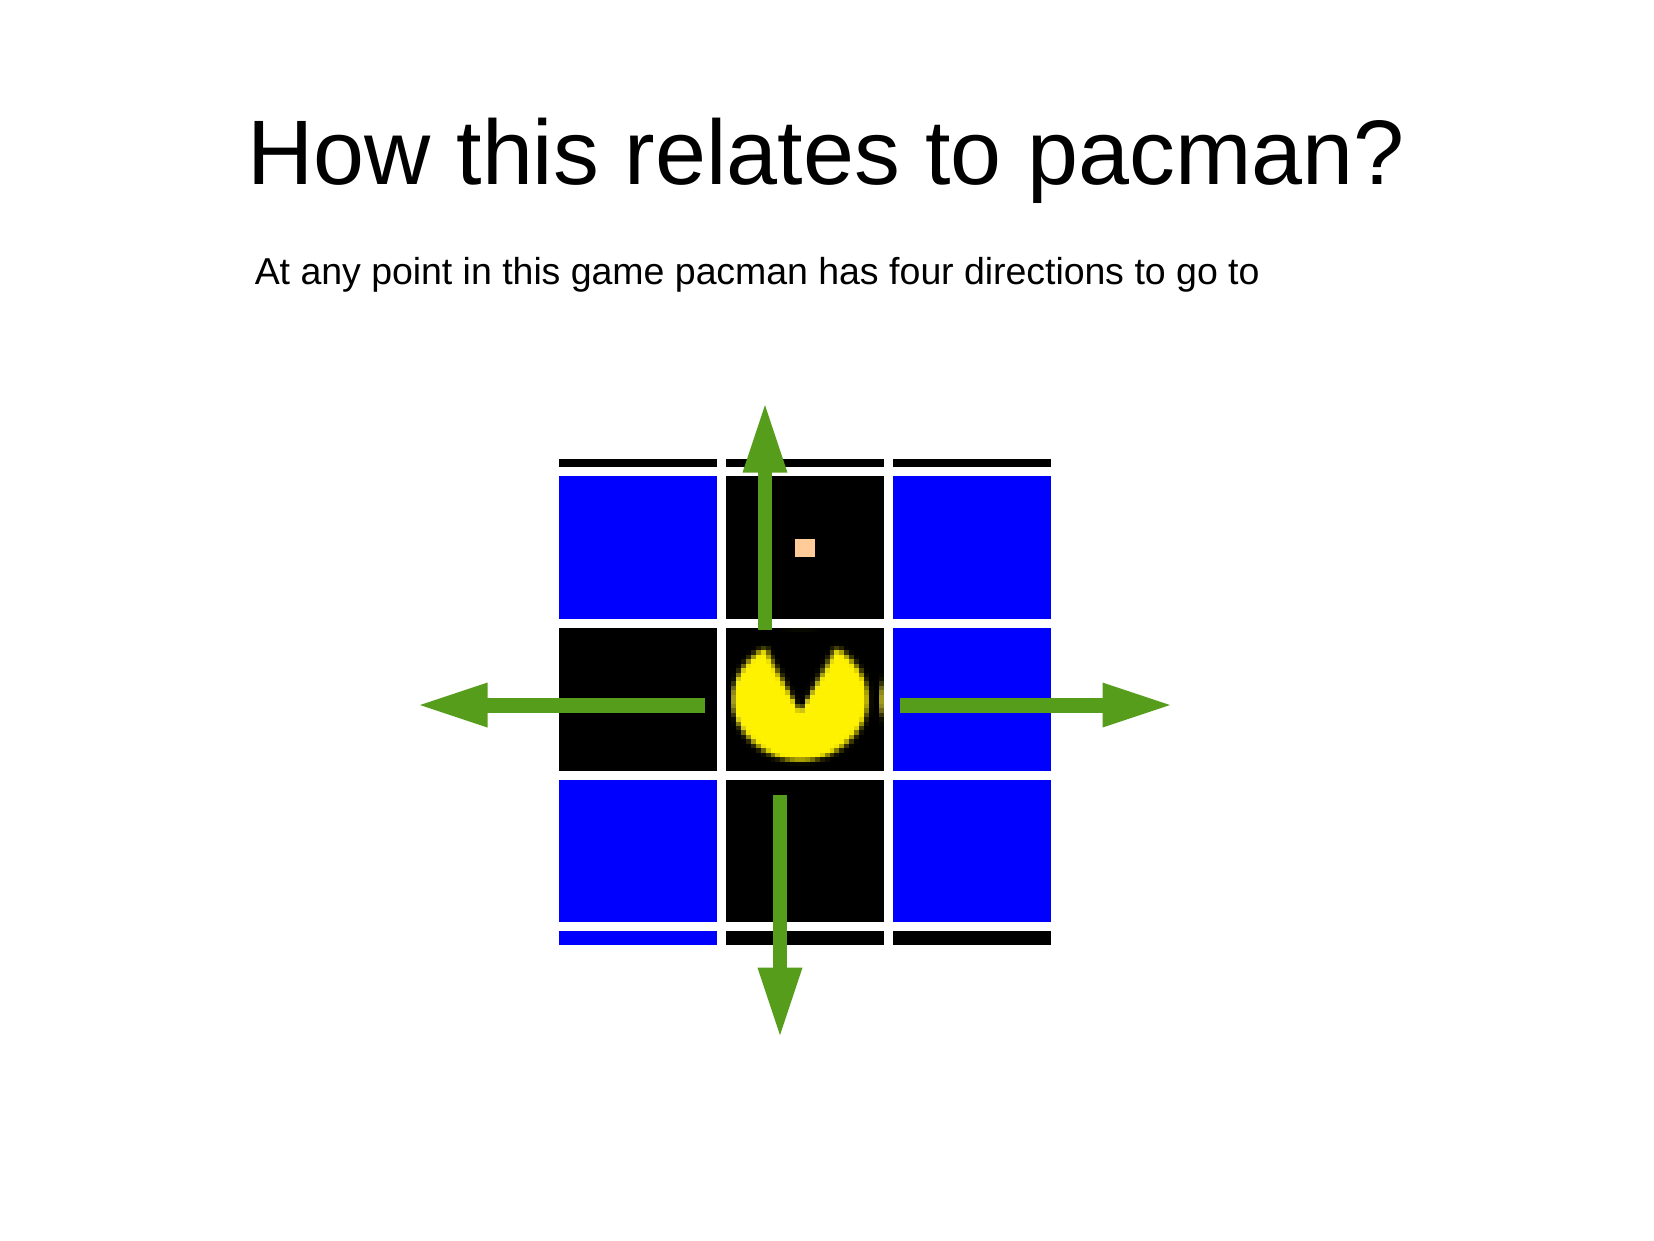

# How this relates to pacman?
At any point in this game pacman has four directions to go to